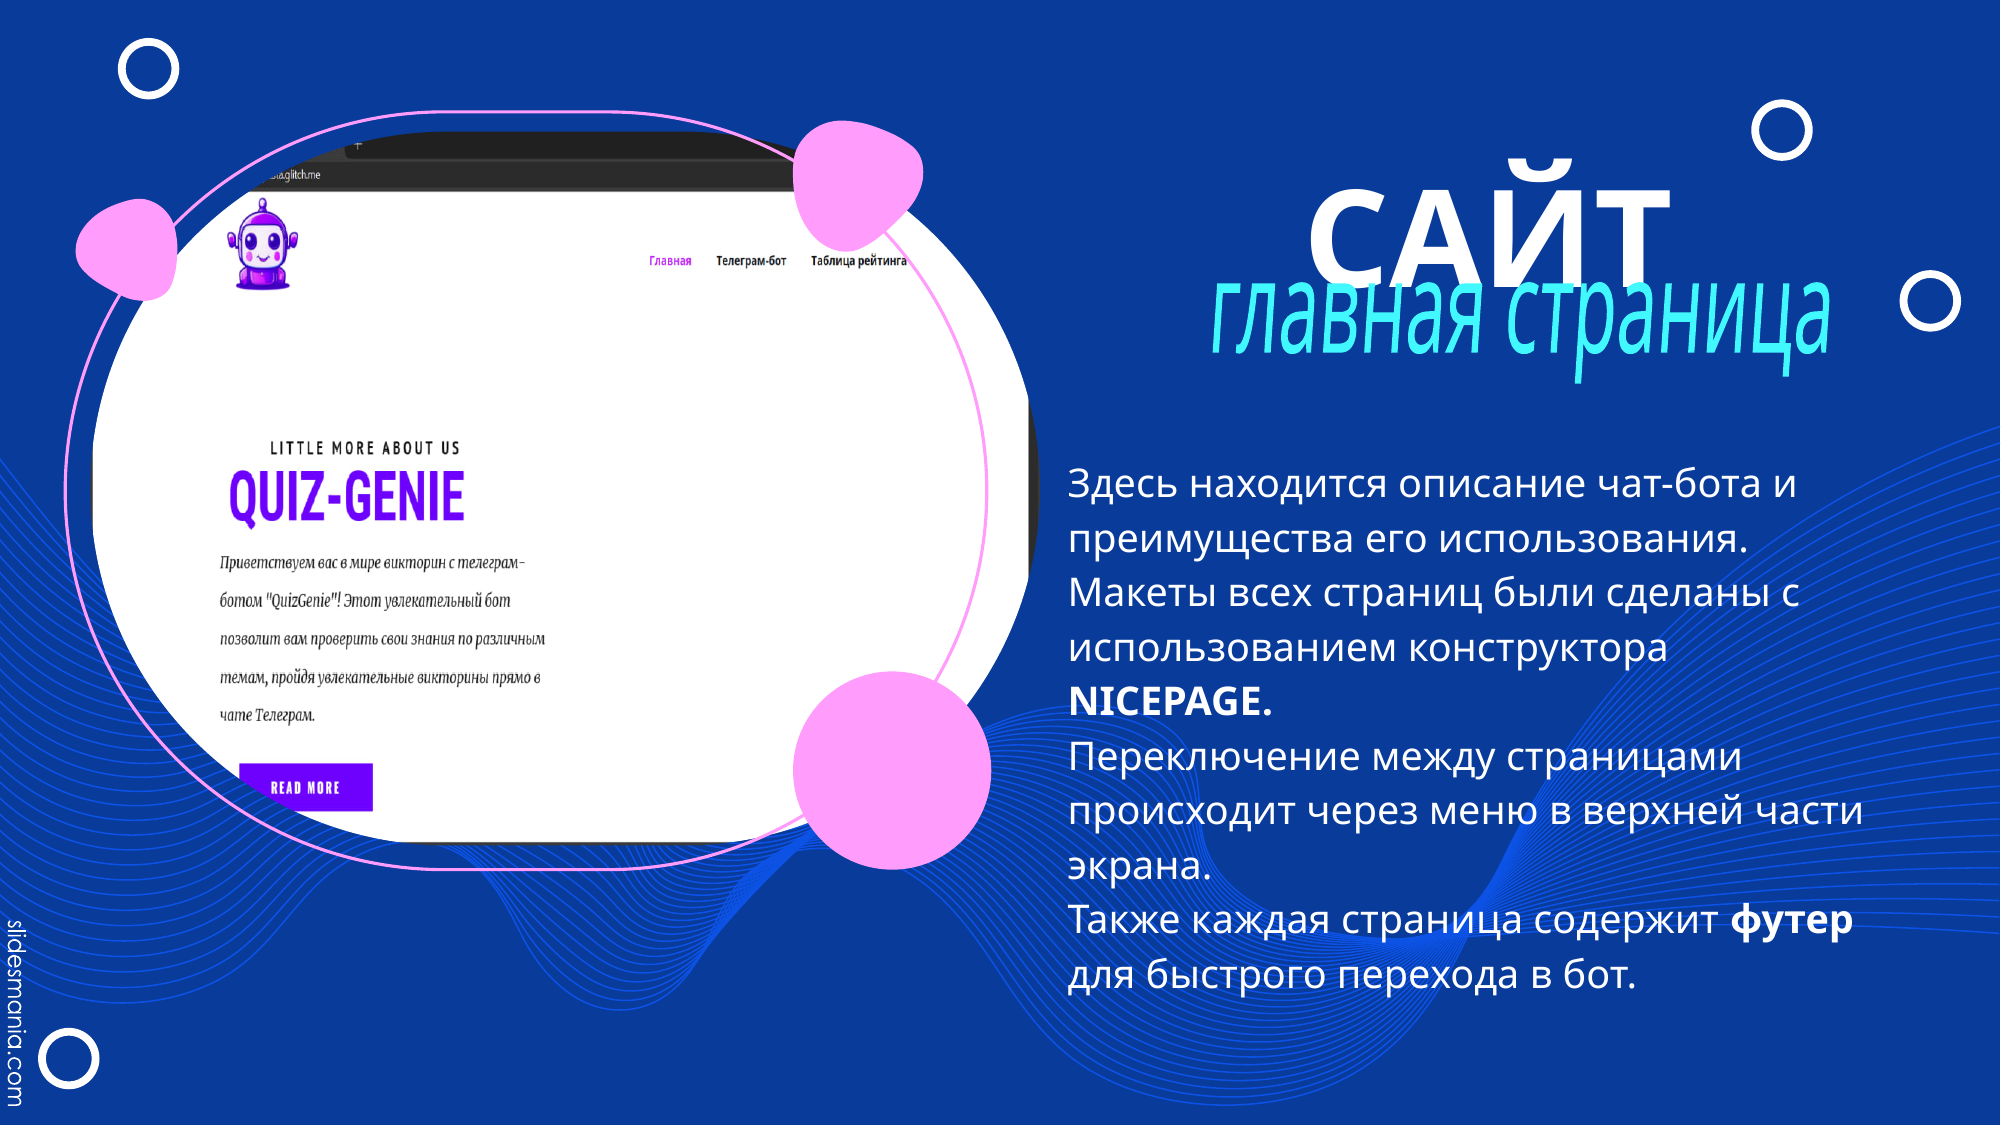

# САЙТ
главная страница
Здесь находится описание чат-бота и преимущества его использования.
Макеты всех страниц были сделаны с использованием конструктора NICEPAGE.
Переключение между страницами происходит через меню в верхней части экрана.
Также каждая страница содержит футер для быстрого перехода в бот.